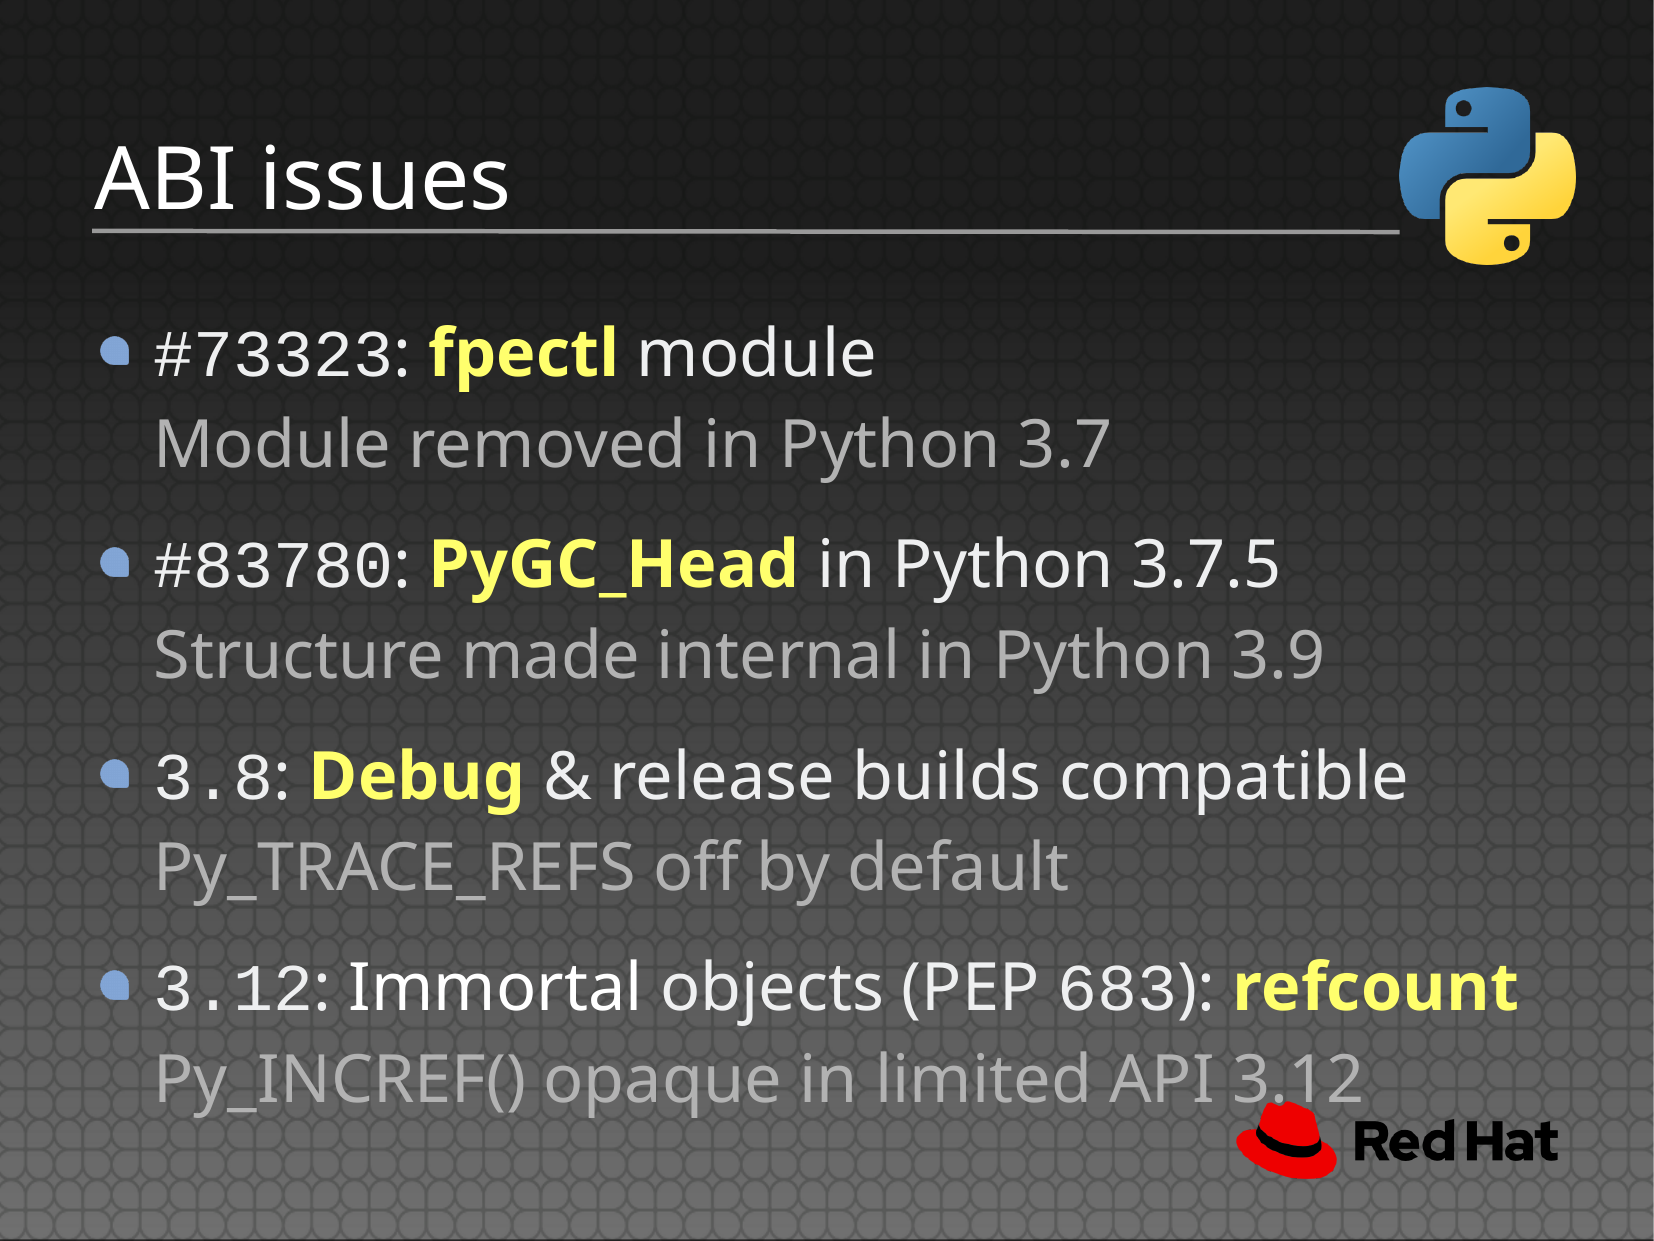

ABI issues
# #73323: fpectl module Module removed in Python 3.7
#83780: PyGC_Head in Python 3.7.5
Structure made internal in Python 3.9
3.8: Debug & release builds compatible
Py_TRACE_REFS off by default
3.12: Immortal objects (PEP 683): refcount
Py_INCREF() opaque in limited API 3.12